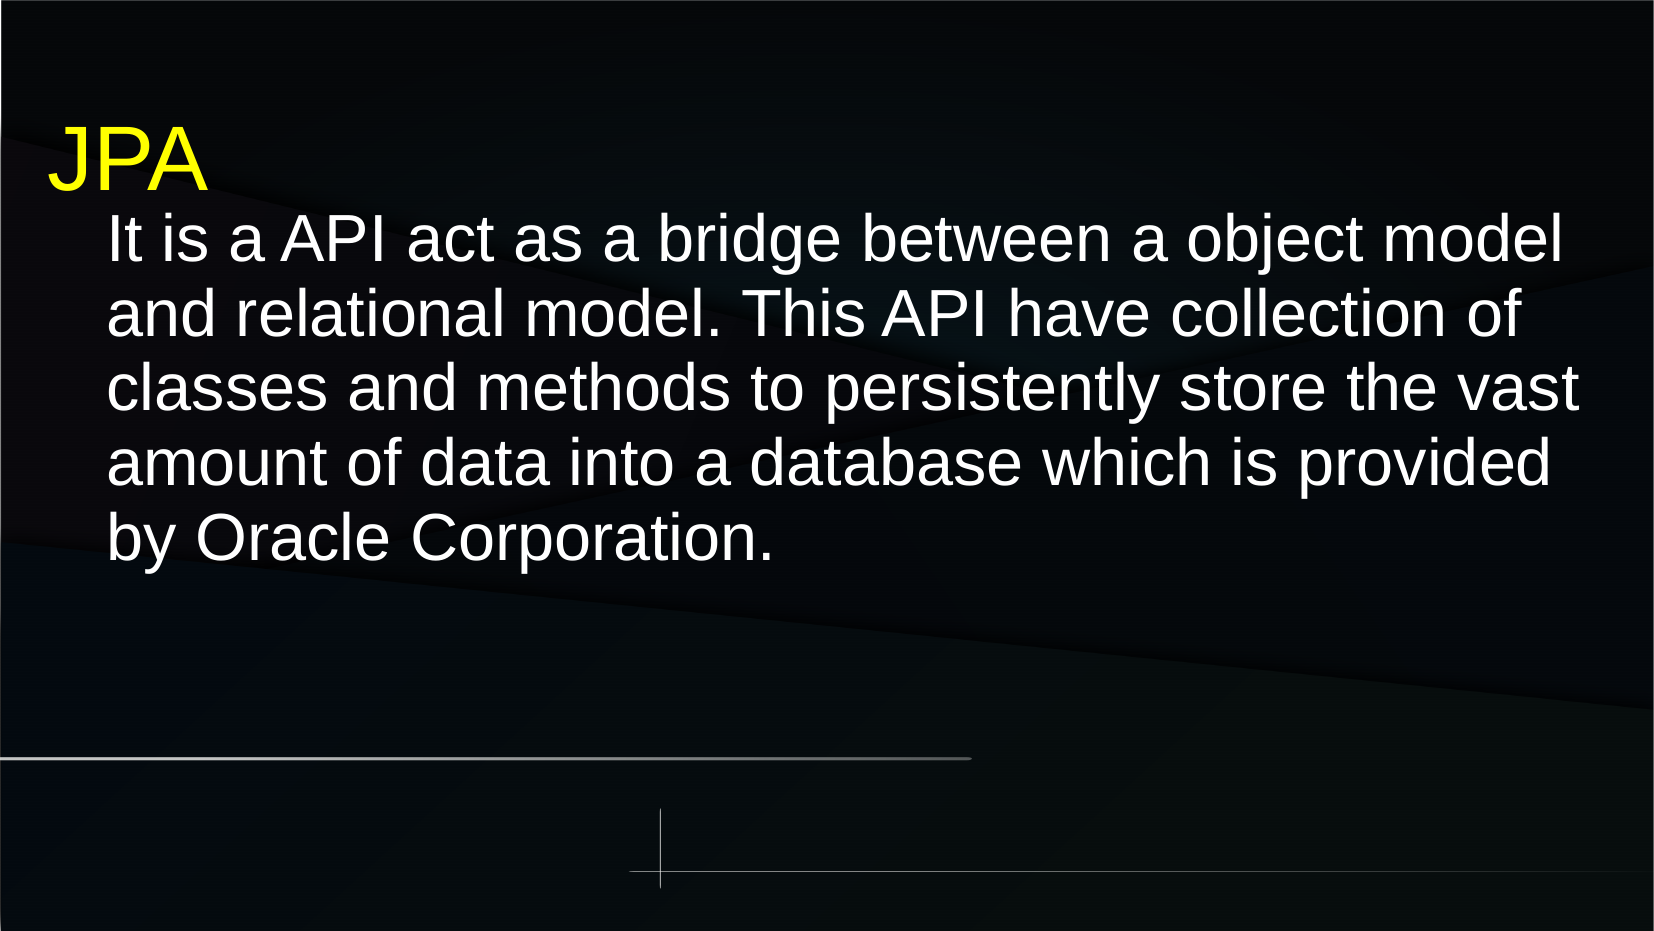

# JPA
It is a API act as a bridge between a object model and relational model. This API have collection of classes and methods to persistently store the vast amount of data into a database which is provided by Oracle Corporation.